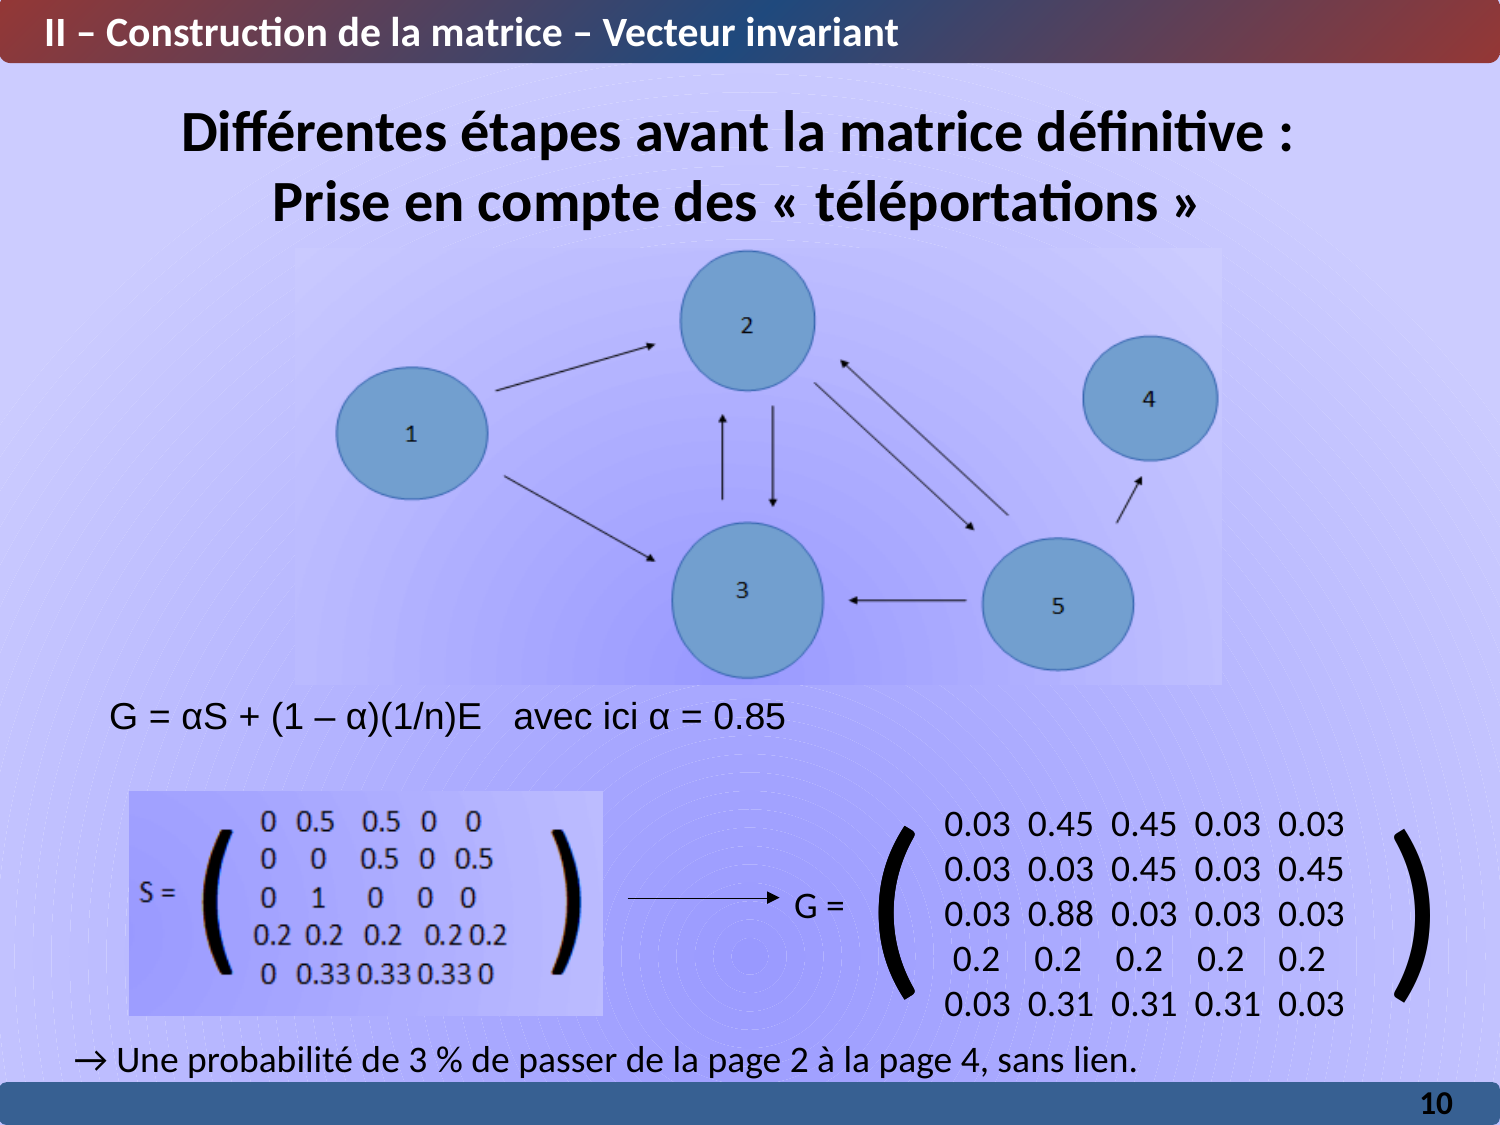

II – Construction de la matrice – Vecteur invariant
Différentes étapes avant la matrice définitive :
Prise en compte des « téléportations »
G = αS + (1 – α)(1/n)E avec ici α = 0.85
(
(
)
 0.03 0.45 0.45 0.03 0.03
 0.03 0.03 0.45 0.03 0.45
 0.03 0.88 0.03 0.03 0.03
 0.2 0.2 0.2 0.2 0.2
 0.03 0.31 0.31 0.31 0.03
G =
→ Une probabilité de 3 % de passer de la page 2 à la page 4, sans lien.